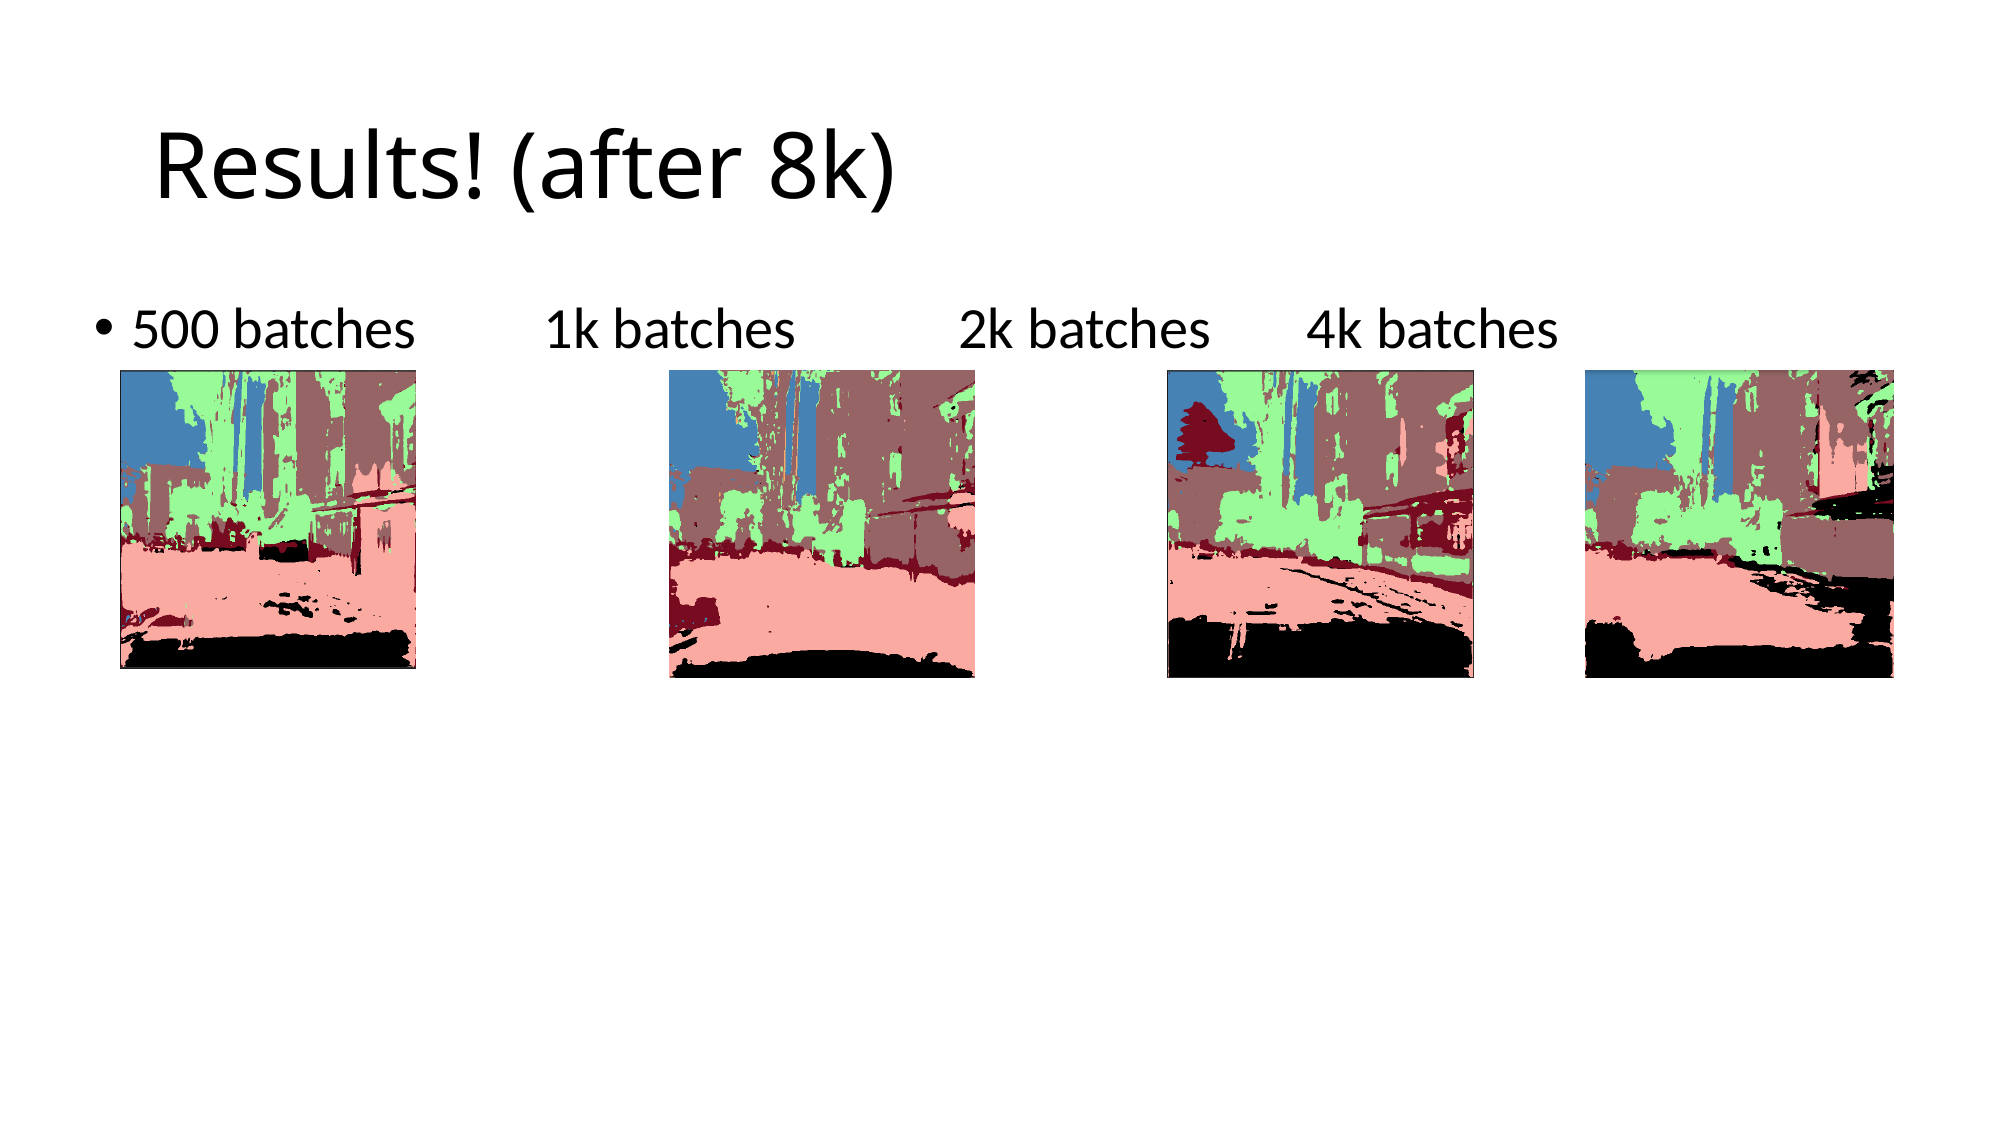

# Results! (after 8k)
500 batches		1k batches		 2k batches		 4k batches